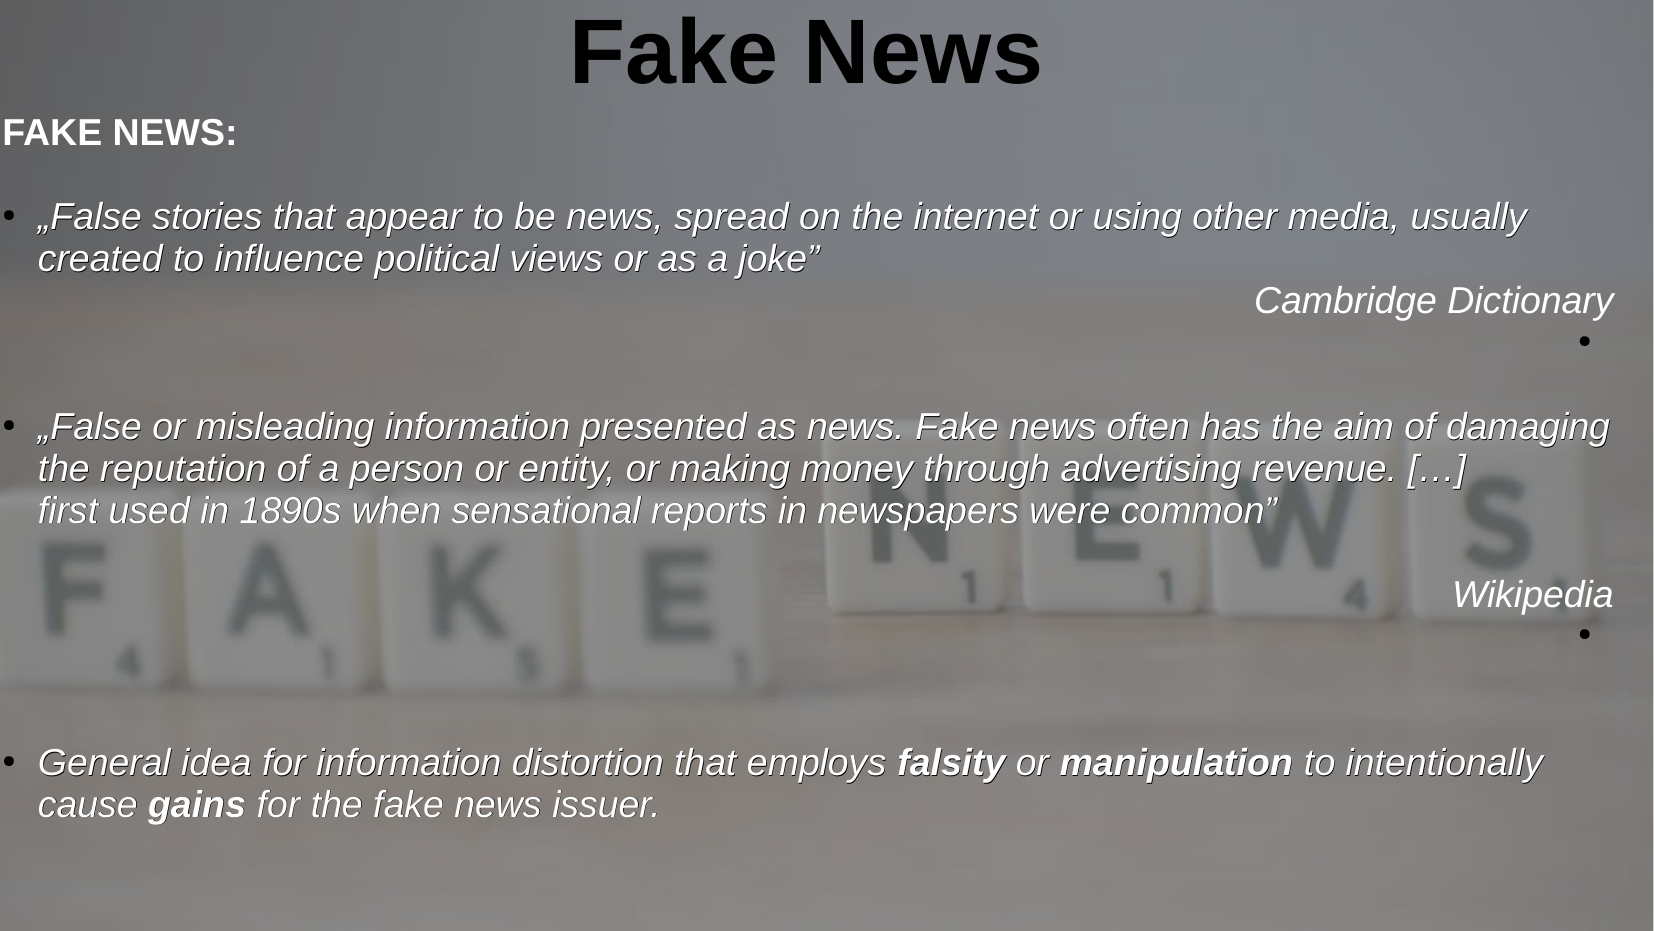

# Fake News
FAKE NEWS:
„False stories that appear to be news, spread on the internet or using other media, usually created to influence political views or as a joke”
 Cambridge Dictionary
„False or misleading information presented as news. Fake news often has the aim of damaging the reputation of a person or entity, or making money through advertising revenue. […]
first used in 1890s when sensational reports in newspapers were common”
Wikipedia
General idea for information distortion that employs falsity or manipulation to intentionally cause gains for the fake news issuer.